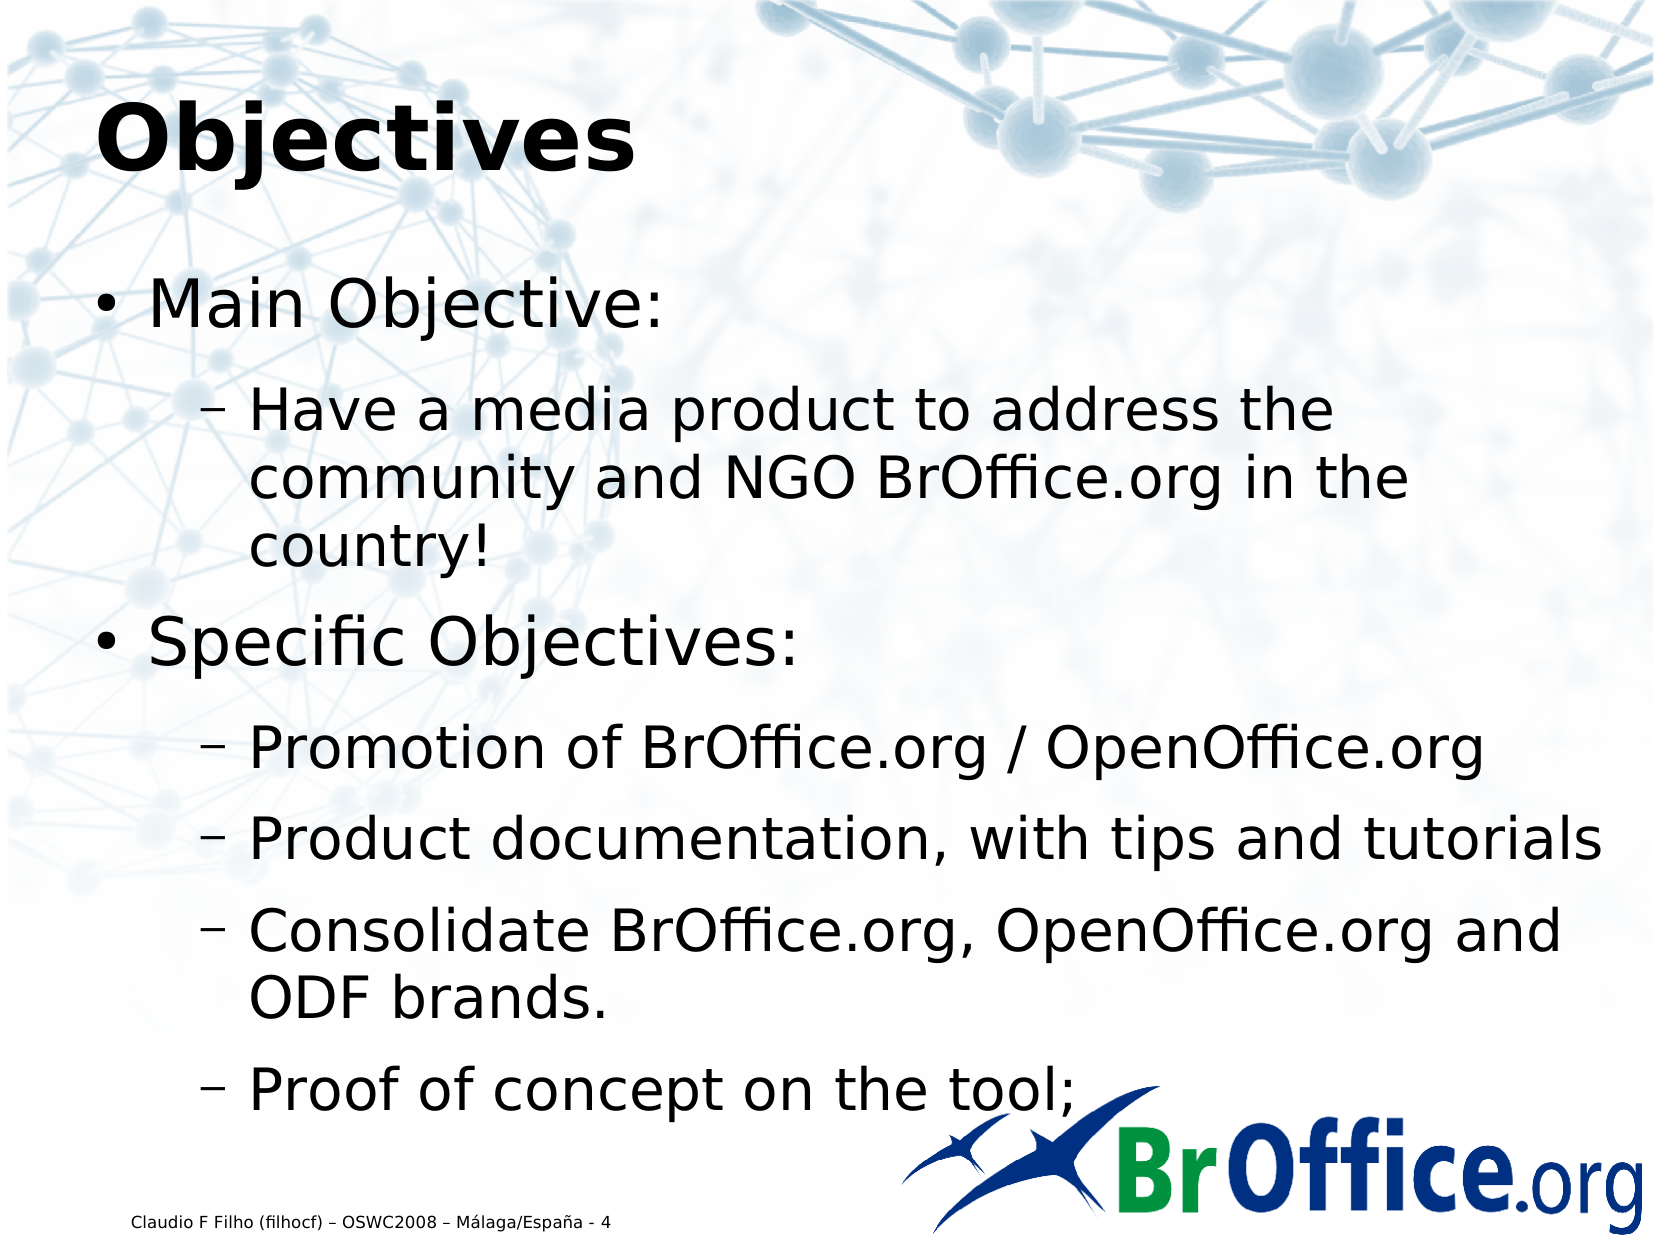

# Objectives
Main Objective:
Have a media product to address the community and NGO BrOffice.org in the country!
Specific Objectives:
Promotion of BrOffice.org / OpenOffice.org
Product documentation, with tips and tutorials
Consolidate BrOffice.org, OpenOffice.org and ODF brands.
Proof of concept on the tool;